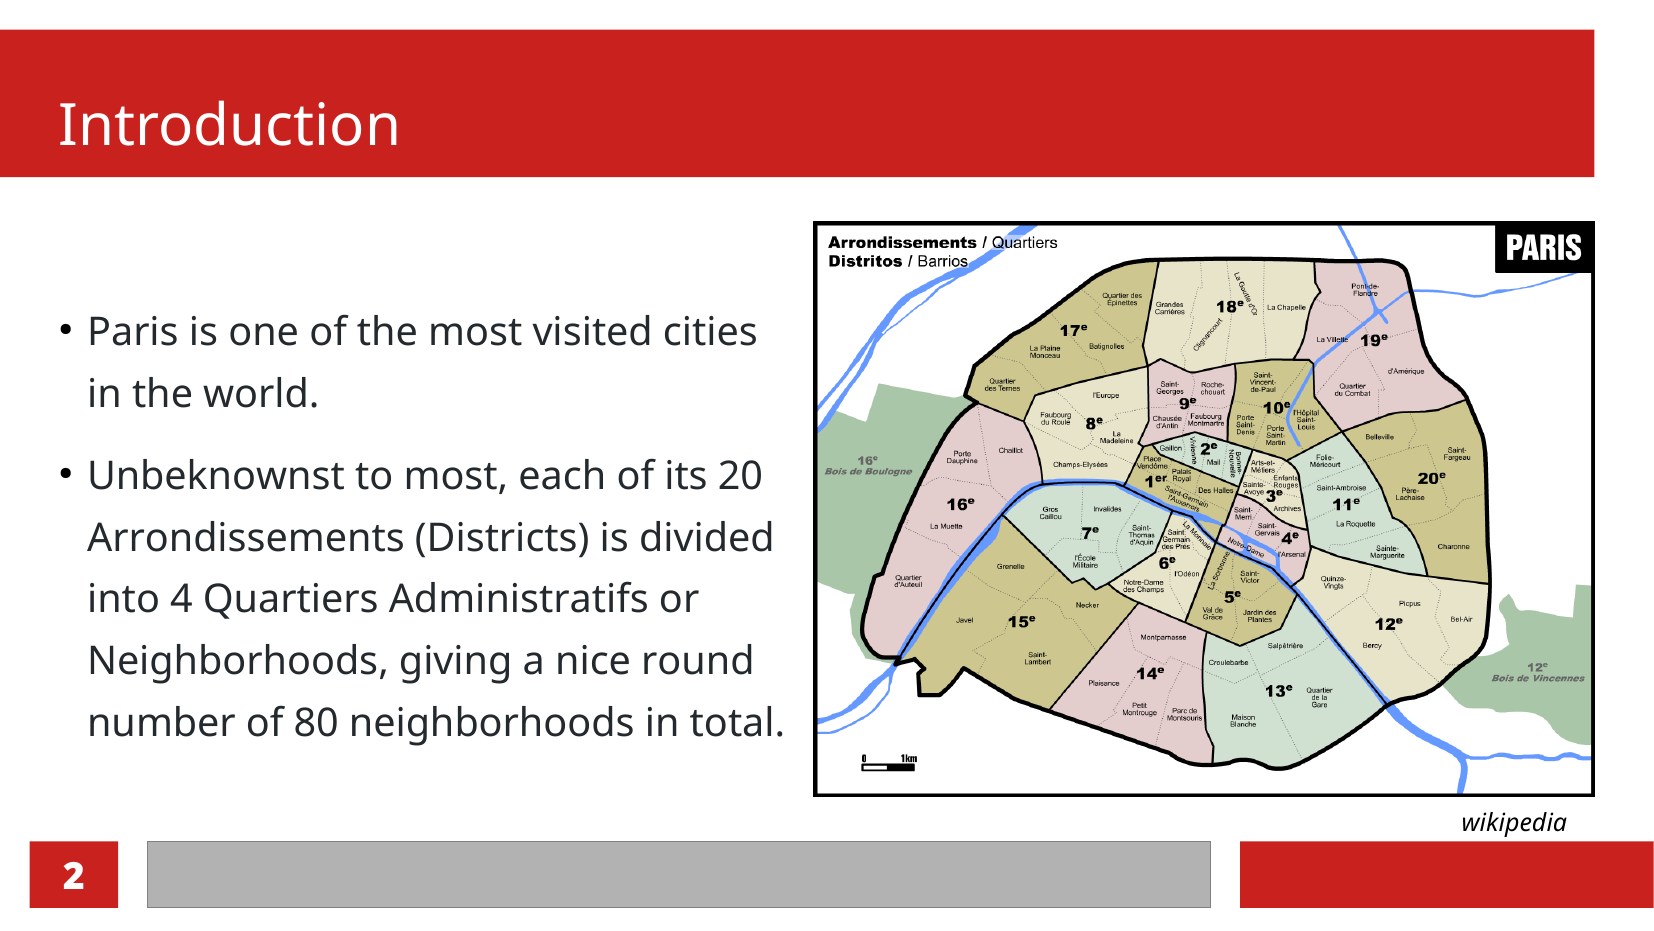

# Introduction
Paris is one of the most visited cities in the world.
Unbeknownst to most, each of its 20 Arrondissements (Districts) is divided into 4 Quartiers Administratifs or Neighborhoods, giving a nice round number of 80 neighborhoods in total.
wikipedia
2